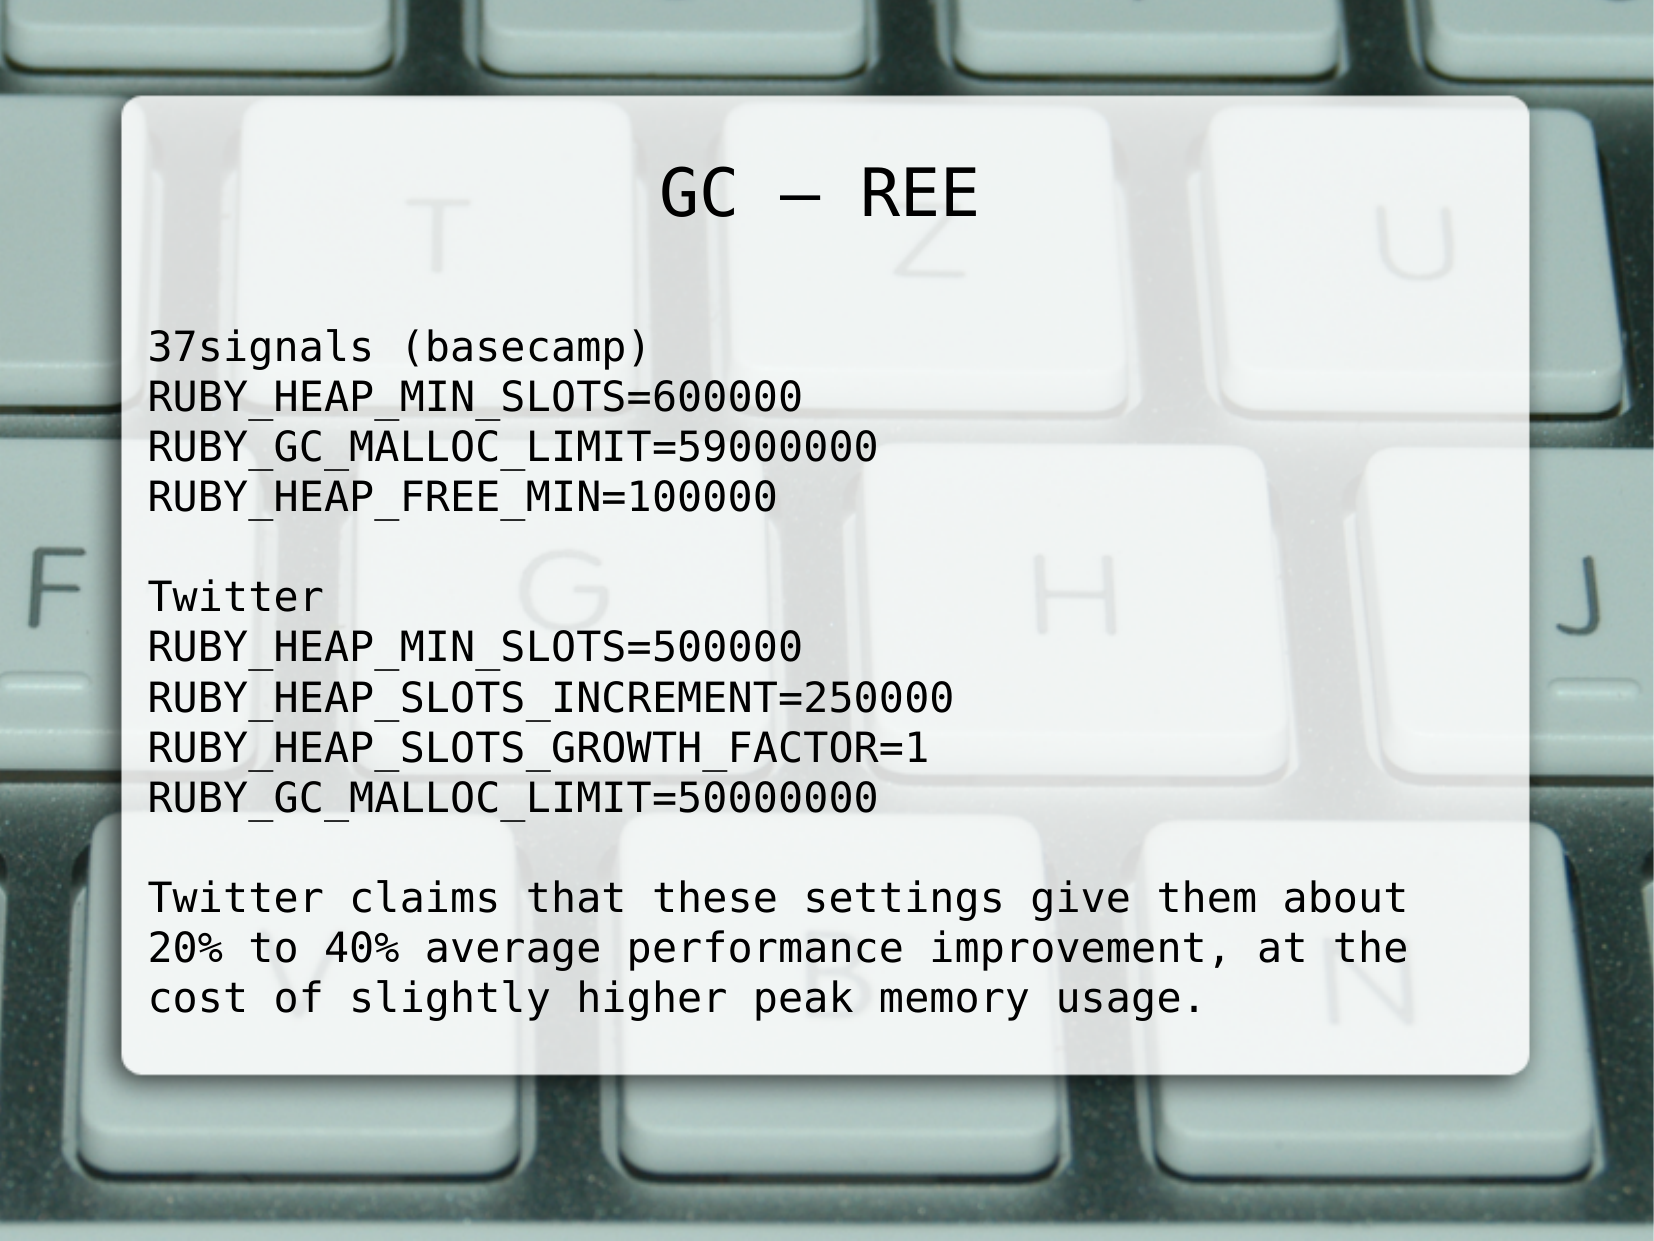

# GC – REE
37signals (basecamp)
RUBY_HEAP_MIN_SLOTS=600000
RUBY_GC_MALLOC_LIMIT=59000000
RUBY_HEAP_FREE_MIN=100000
Twitter
RUBY_HEAP_MIN_SLOTS=500000
RUBY_HEAP_SLOTS_INCREMENT=250000
RUBY_HEAP_SLOTS_GROWTH_FACTOR=1
RUBY_GC_MALLOC_LIMIT=50000000
Twitter claims that these settings give them about 20% to 40% average performance improvement, at the cost of slightly higher peak memory usage.